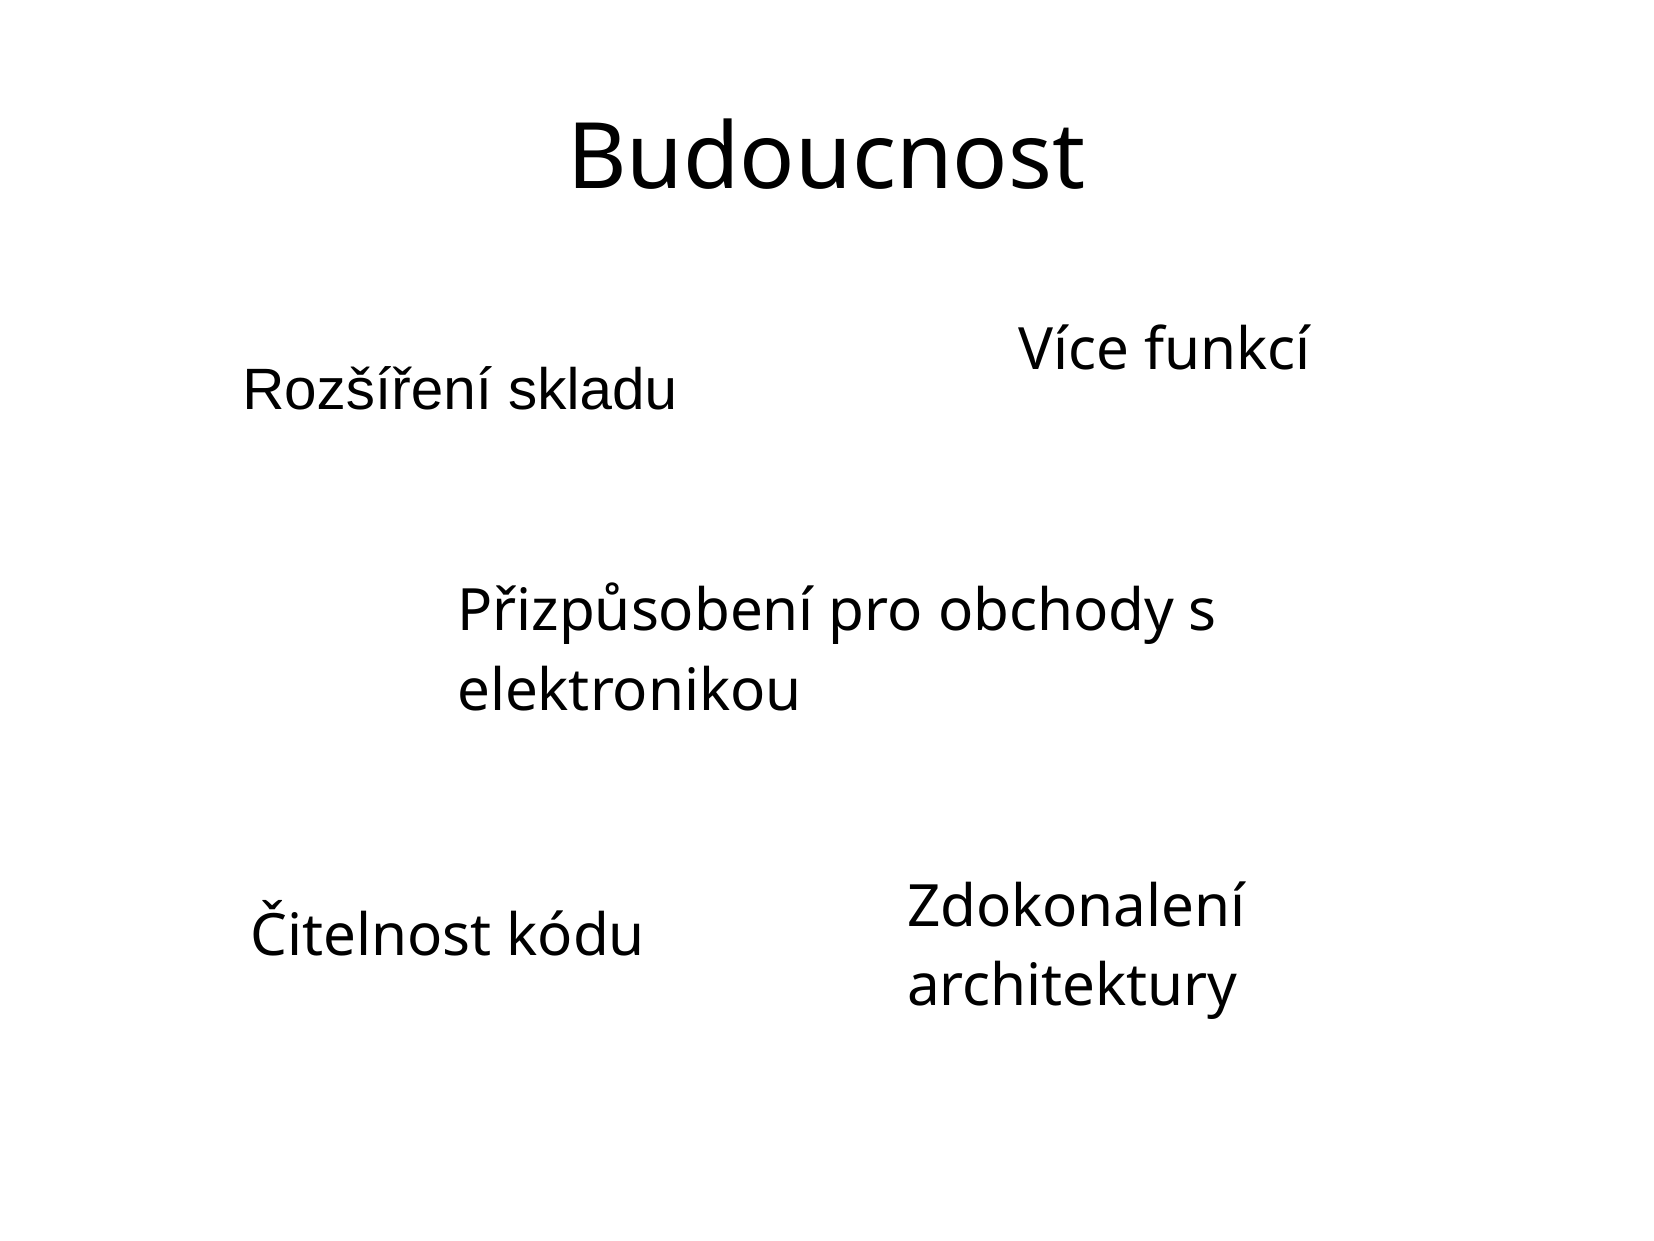

# Budoucnost
Více funkcí
Rozšíření skladu
Přizpůsobení pro obchody s elektronikou
Zdokonalení architektury
Čitelnost kódu